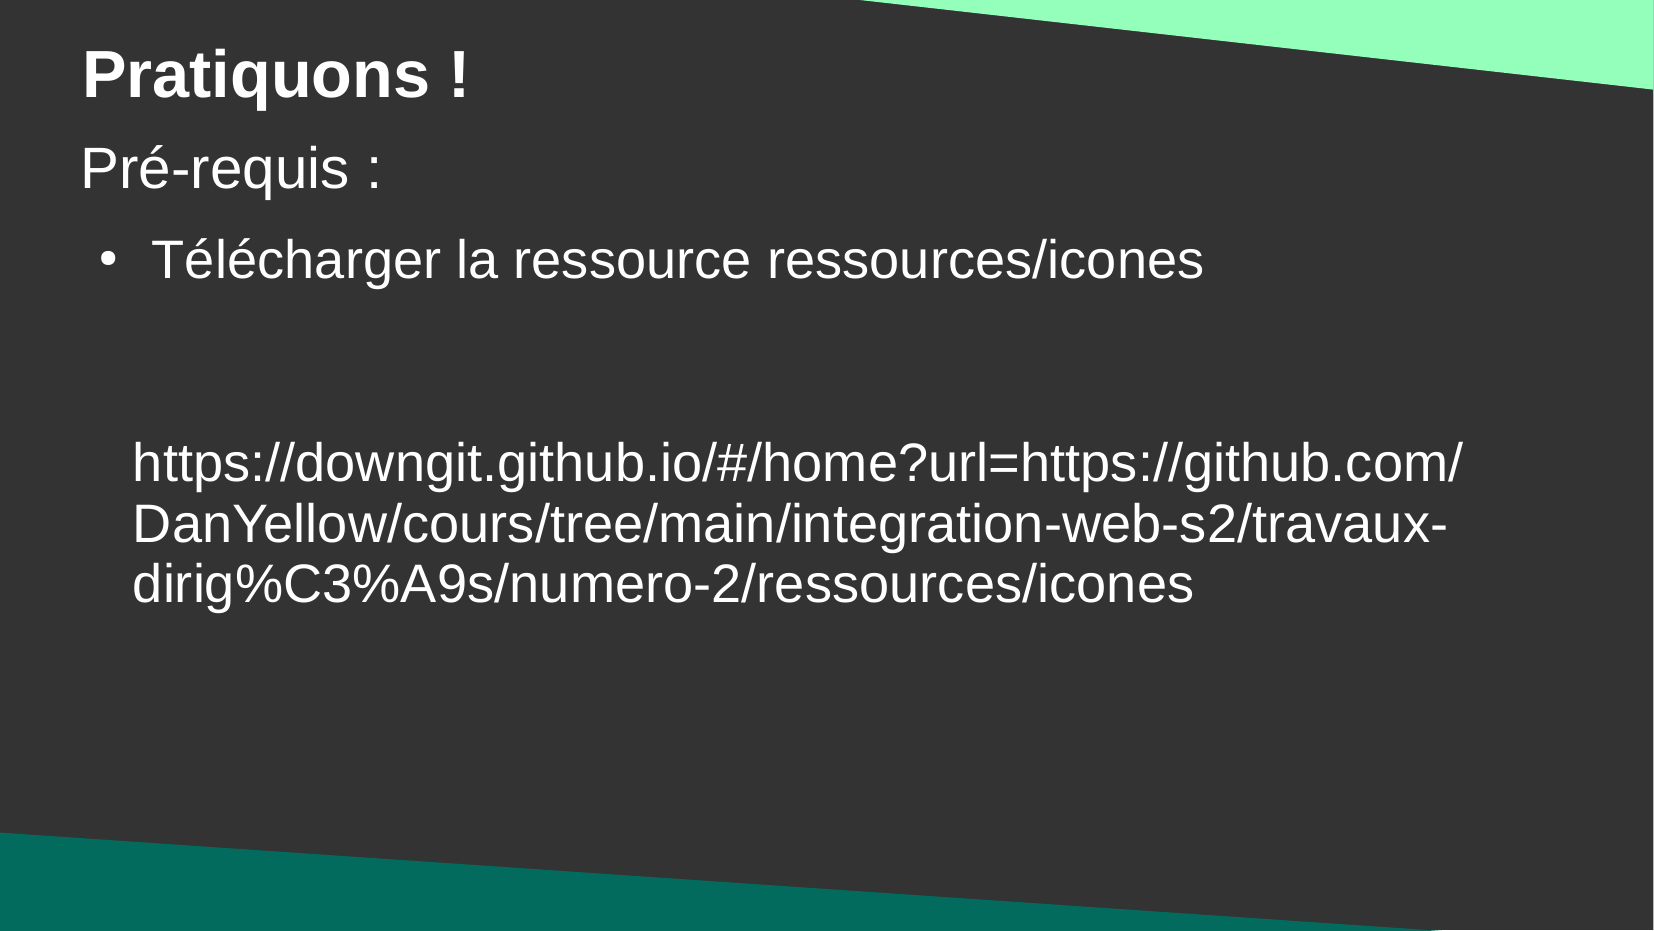

# Pratiquons !
Pré-requis :
Télécharger la ressource ressources/icones
https://downgit.github.io/#/home?url=https://github.com/DanYellow/cours/tree/main/integration-web-s2/travaux-dirig%C3%A9s/numero-2/ressources/icones